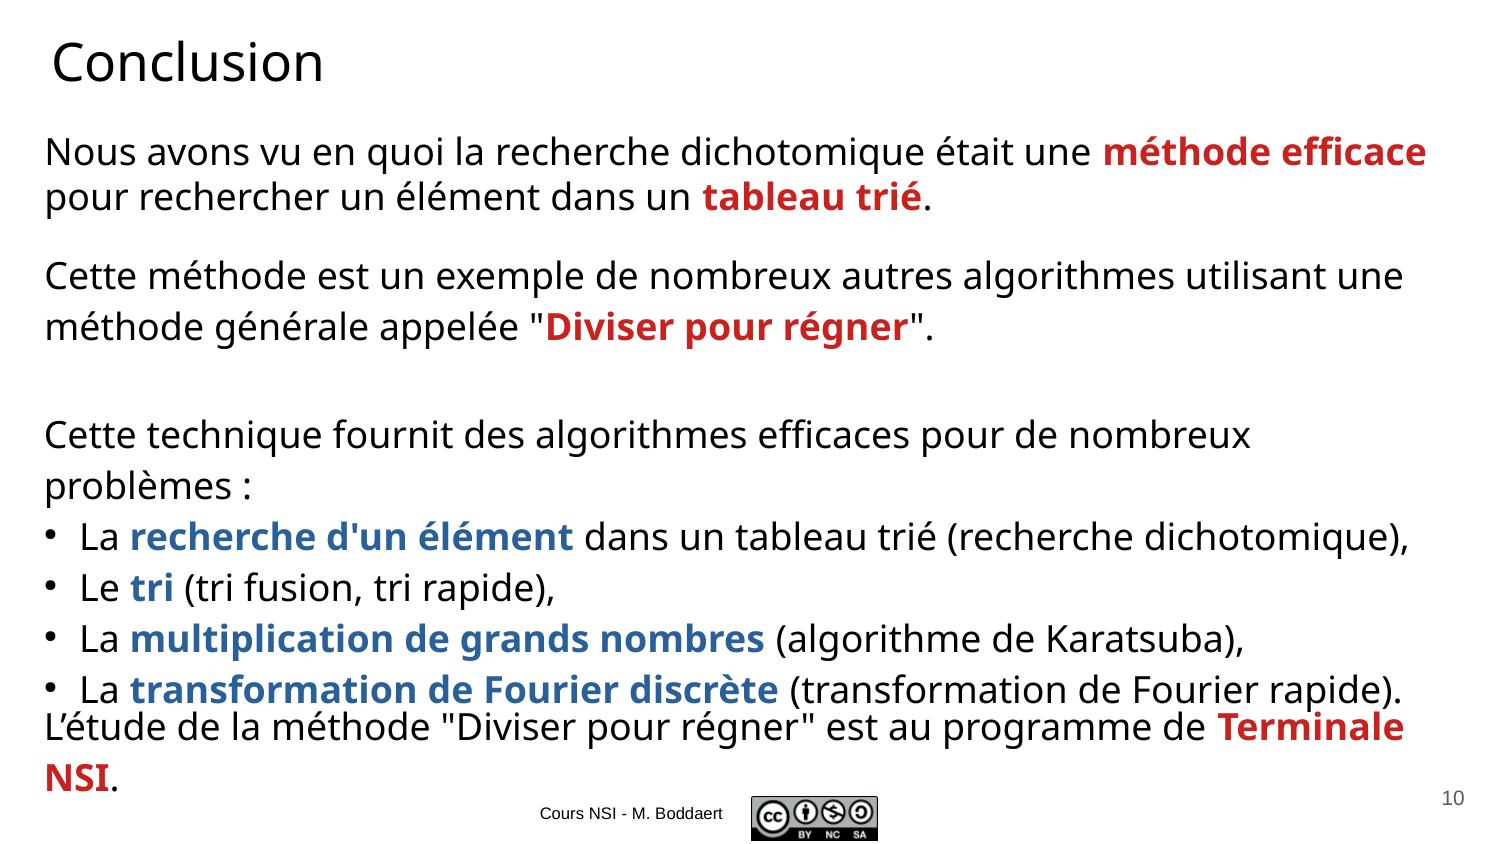

# Conclusion
Nous avons vu en quoi la recherche dichotomique était une méthode efficace pour rechercher un élément dans un tableau trié.
Cette méthode est un exemple de nombreux autres algorithmes utilisant une méthode générale appelée "Diviser pour régner".
Cette technique fournit des algorithmes efficaces pour de nombreux problèmes :
La recherche d'un élément dans un tableau trié (recherche dichotomique),
Le tri (tri fusion, tri rapide),
La multiplication de grands nombres (algorithme de Karatsuba),
La transformation de Fourier discrète (transformation de Fourier rapide).
L’étude de la méthode "Diviser pour régner" est au programme de Terminale NSI.